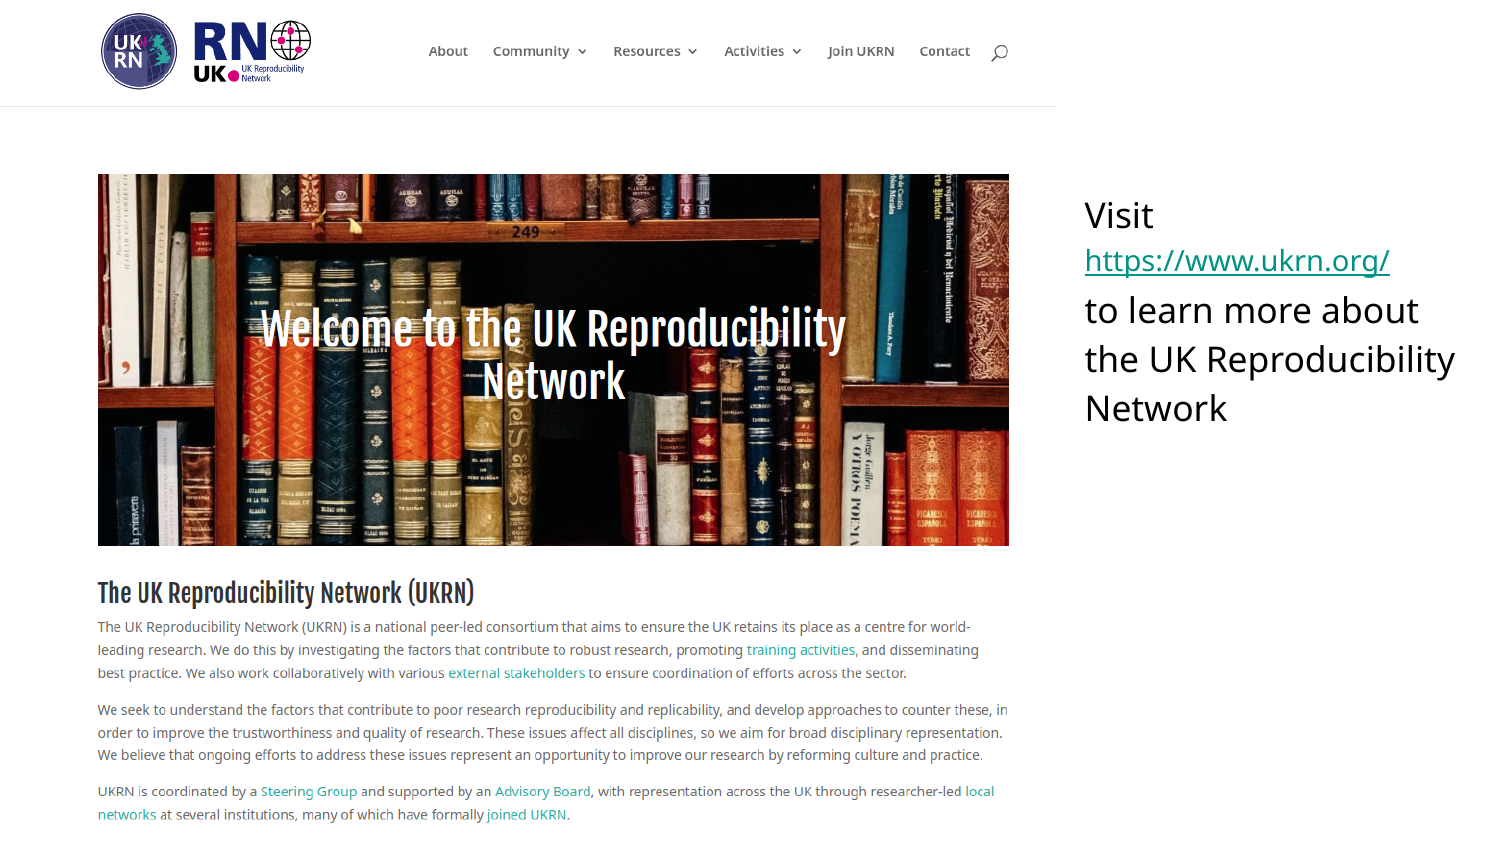

Visit https://www.ukrn.org/
to learn more about the UK Reproducibility Network